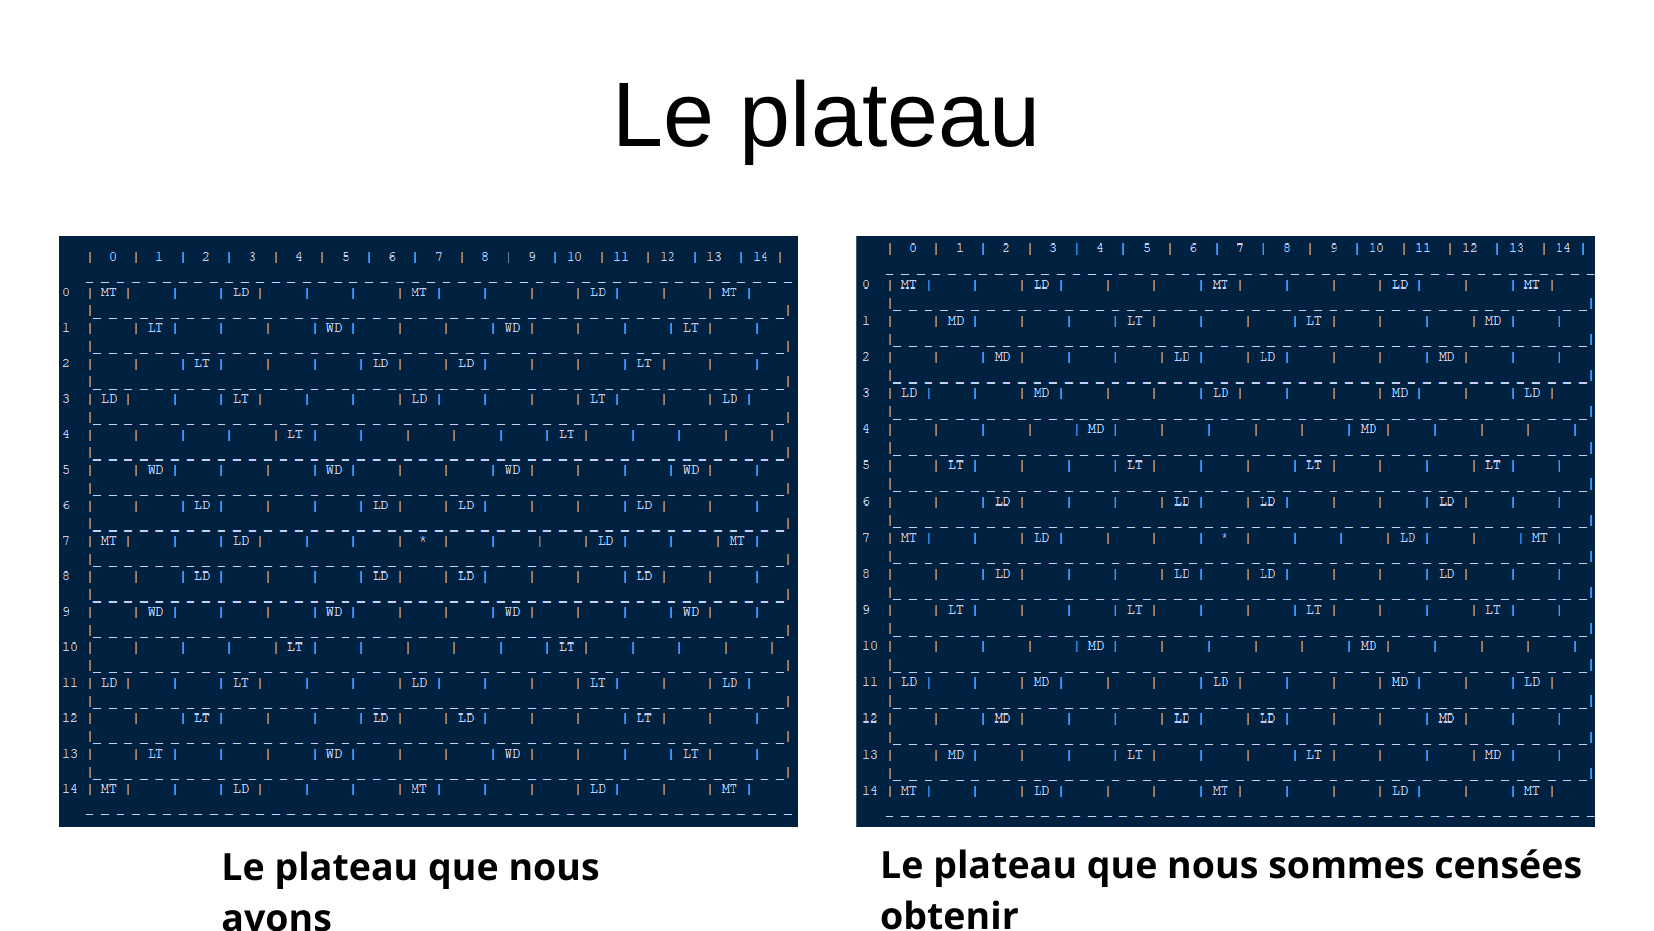

# Le plateau
Le plateau que nous sommes censées obtenir
Le plateau que nous avons